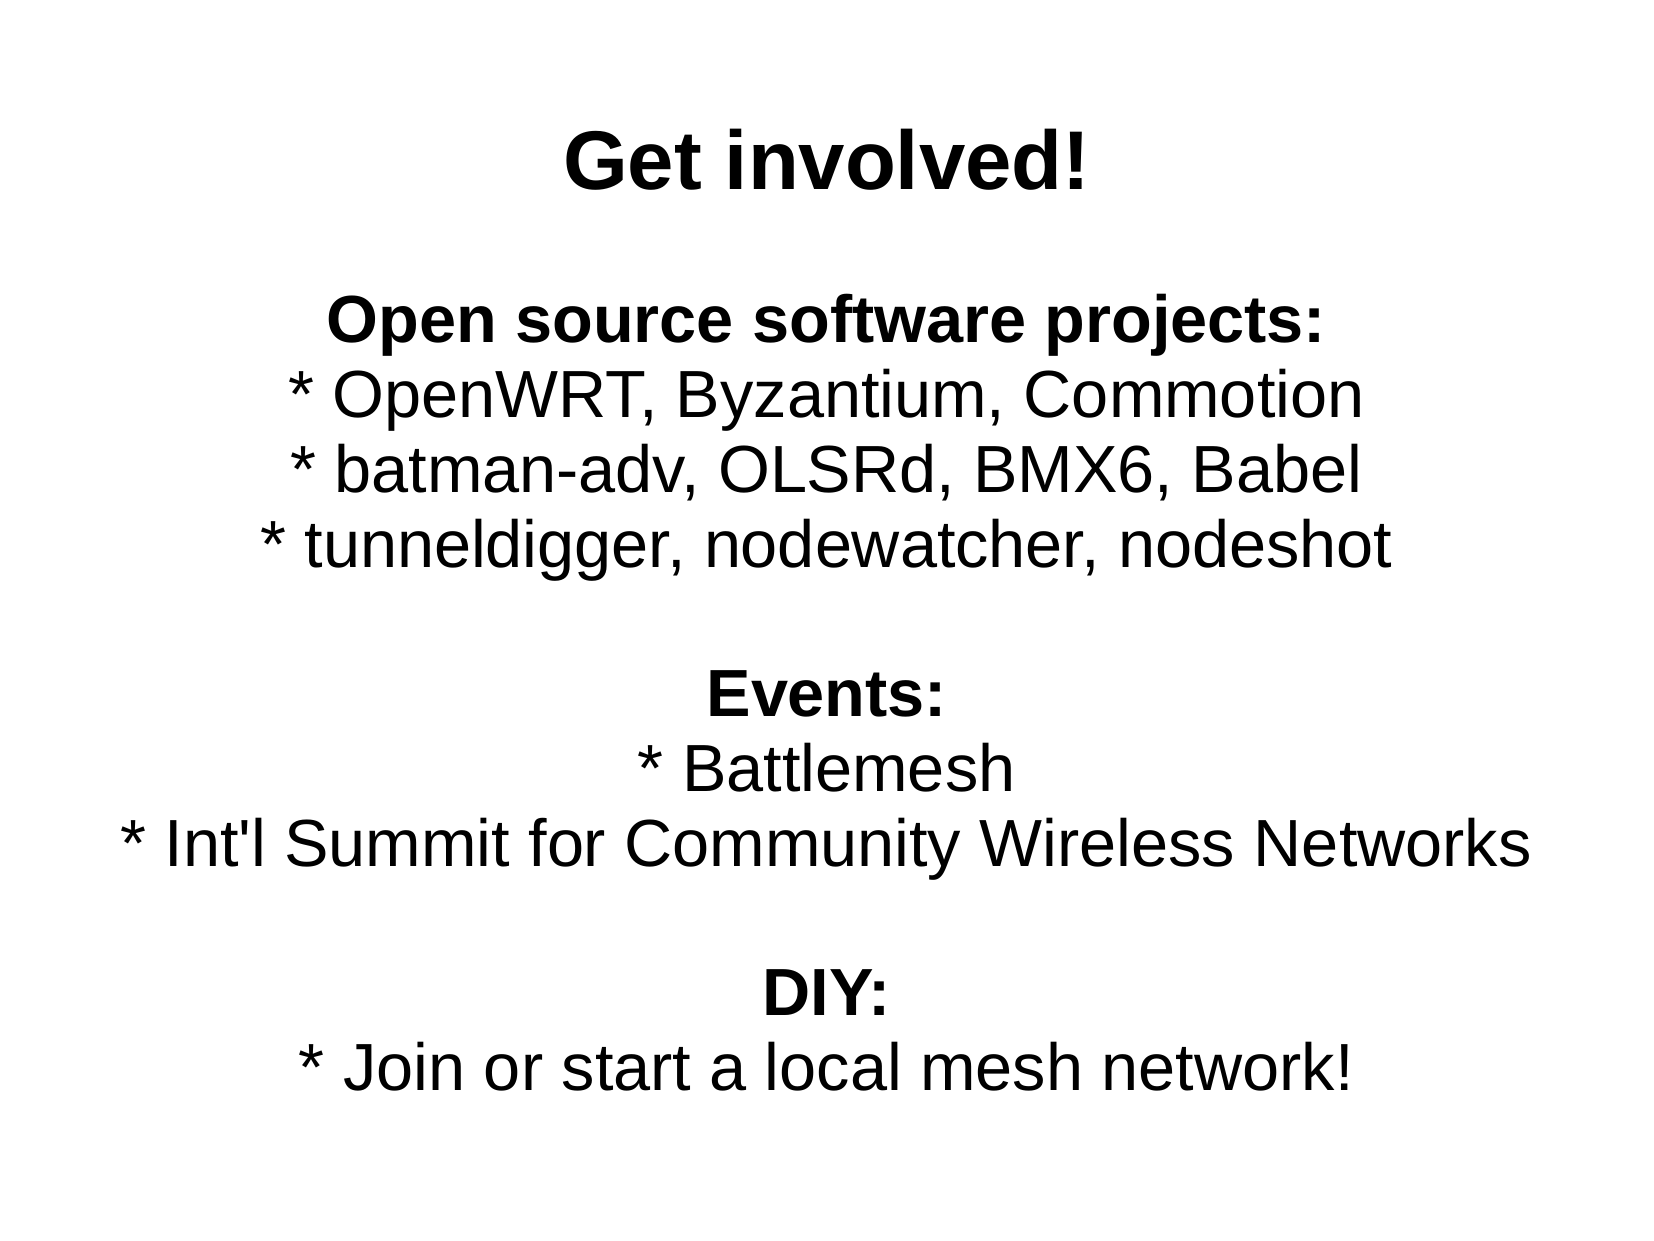

# Get involved!
Open source software projects:
* OpenWRT, Byzantium, Commotion
* batman-adv, OLSRd, BMX6, Babel
* tunneldigger, nodewatcher, nodeshot
Events:
* Battlemesh
* Int'l Summit for Community Wireless Networks
DIY:
* Join or start a local mesh network!